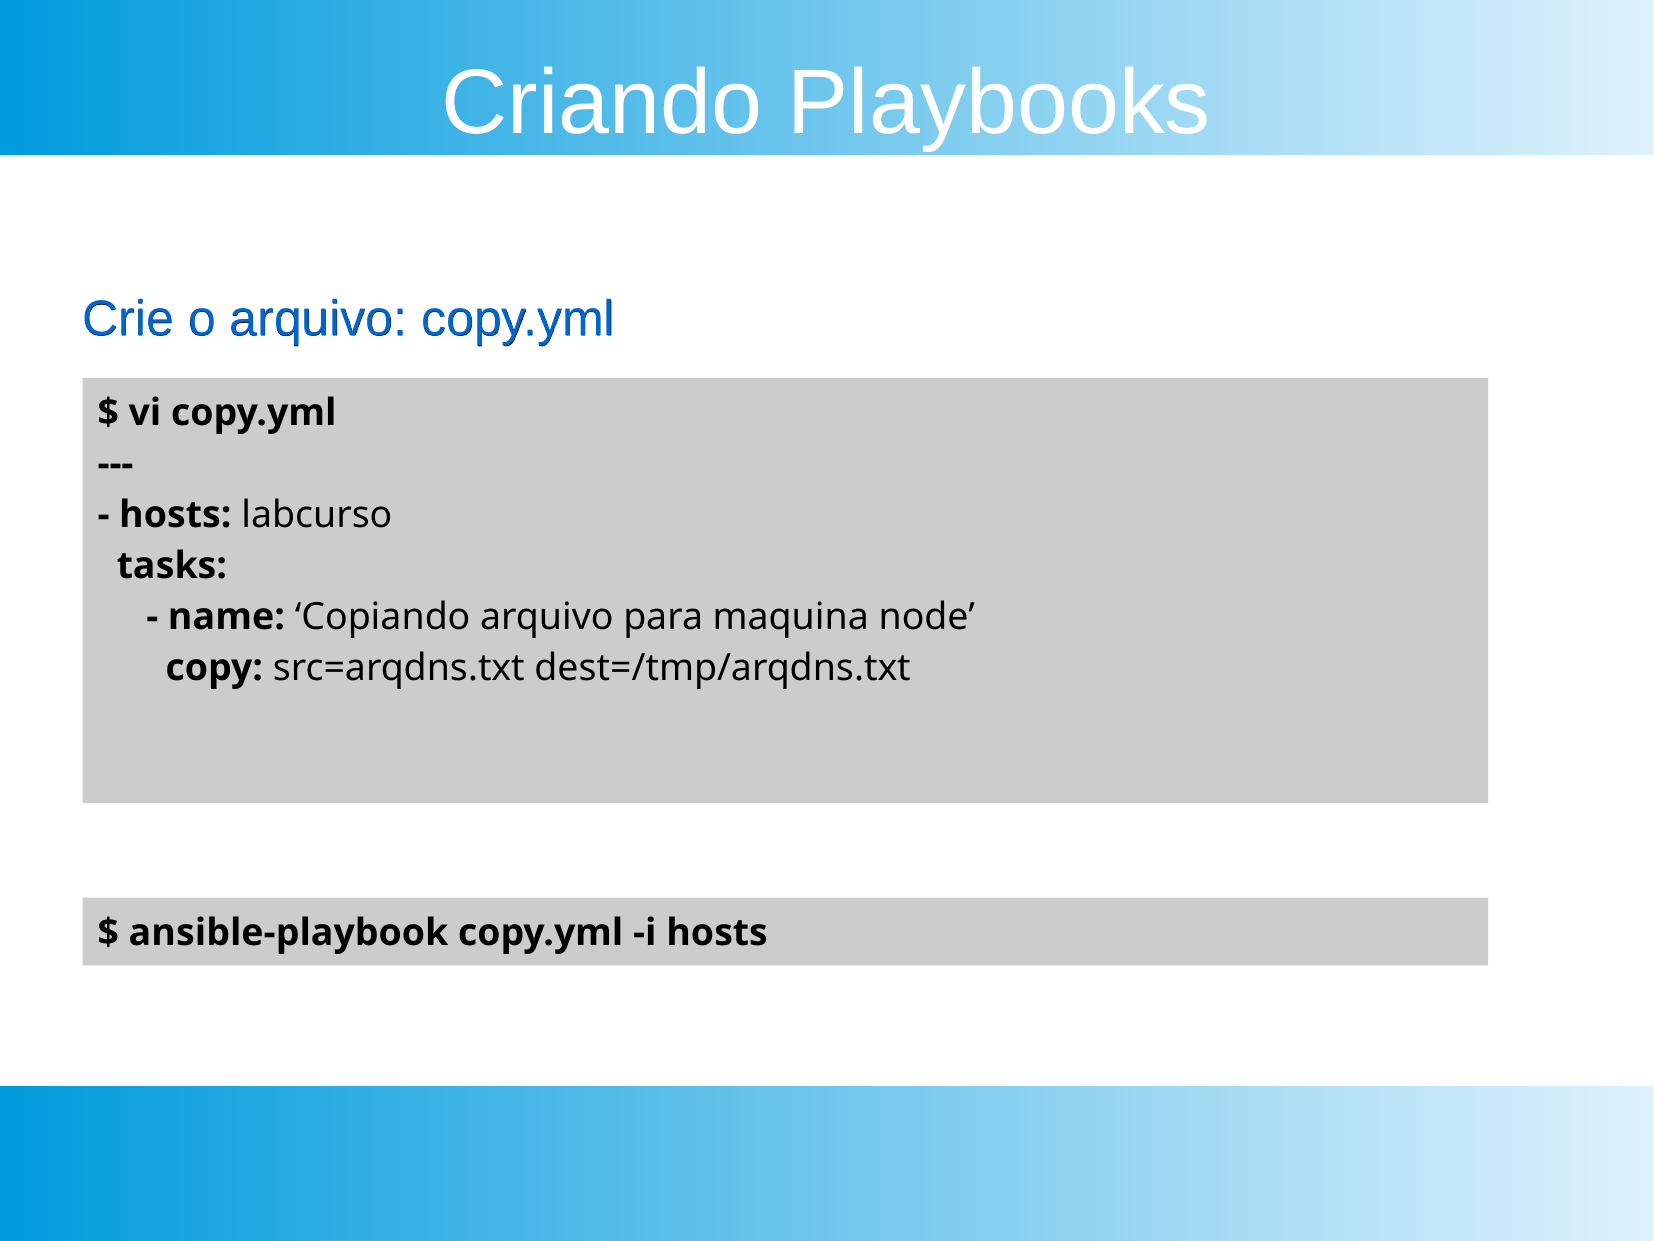

# Criando Playbooks
Crie o arquivo: copy.yml
$ vi copy.yml
---
- hosts: labcurso
 tasks:
 - name: ‘Copiando arquivo para maquina node’
 copy: src=arqdns.txt dest=/tmp/arqdns.txt
$ ansible-playbook copy.yml -i hosts